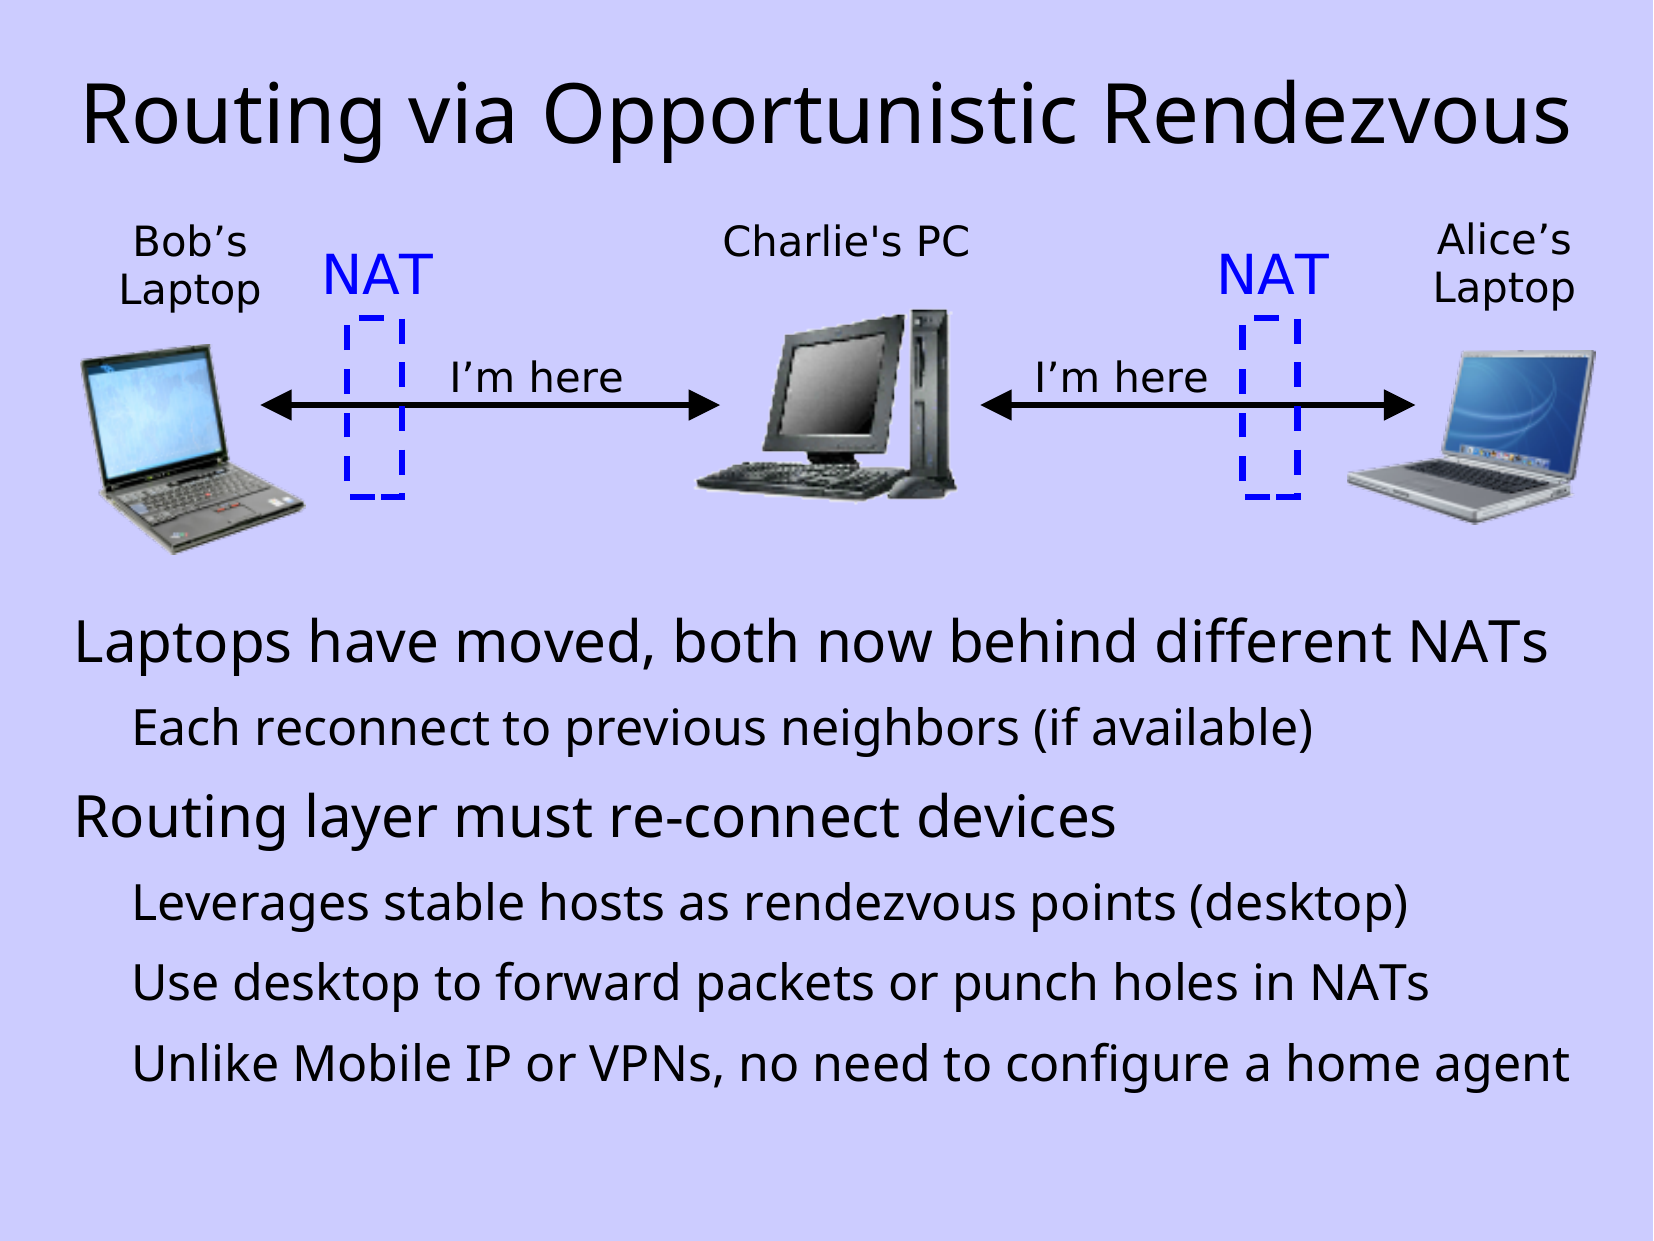

# Routing via Opportunistic Rendezvous
Alice’s
Laptop
Bob’s
Laptop
Charlie's PC
NAT
NAT
I’m here
I’m here
Laptops have moved, both now behind different NATs
Each reconnect to previous neighbors (if available)
Routing layer must re-connect devices
Leverages stable hosts as rendezvous points (desktop)
Use desktop to forward packets or punch holes in NATs
Unlike Mobile IP or VPNs, no need to configure a home agent